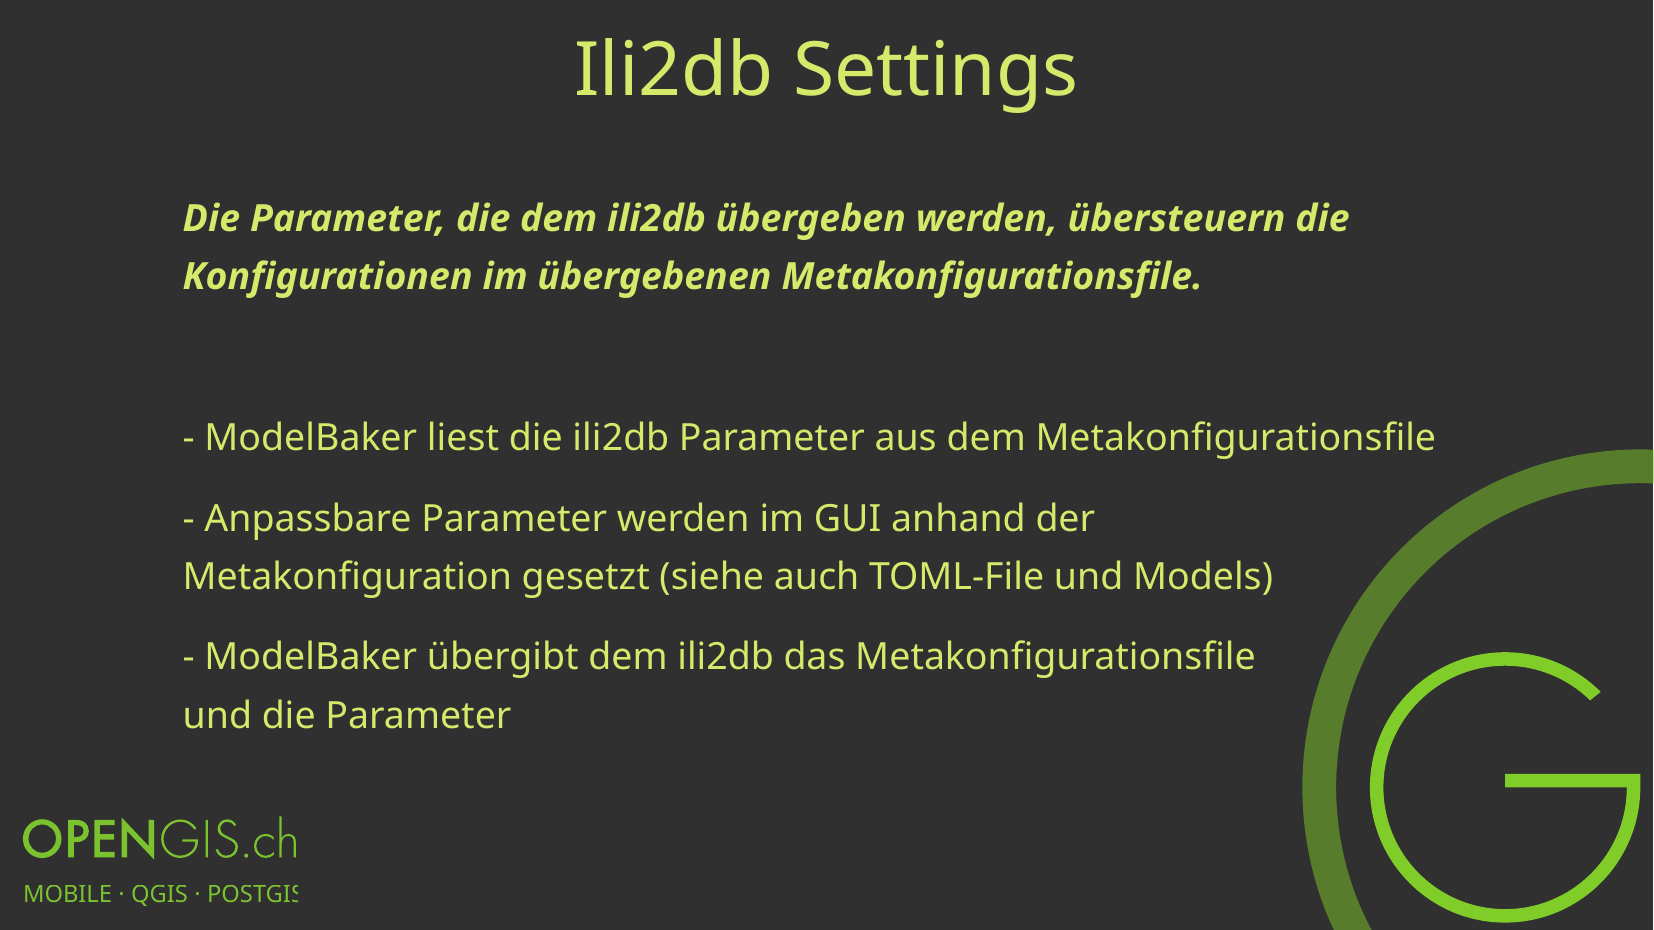

# Ili2db Settings
Die Parameter, die dem ili2db übergeben werden, übersteuern die Konfigurationen im übergebenen Metakonfigurationsfile.
- ModelBaker liest die ili2db Parameter aus dem Metakonfigurationsfile
- Anpassbare Parameter werden im GUI anhand der
Metakonfiguration gesetzt (siehe auch TOML-File und Models)
- ModelBaker übergibt dem ili2db das Metakonfigurationsfile
und die Parameter